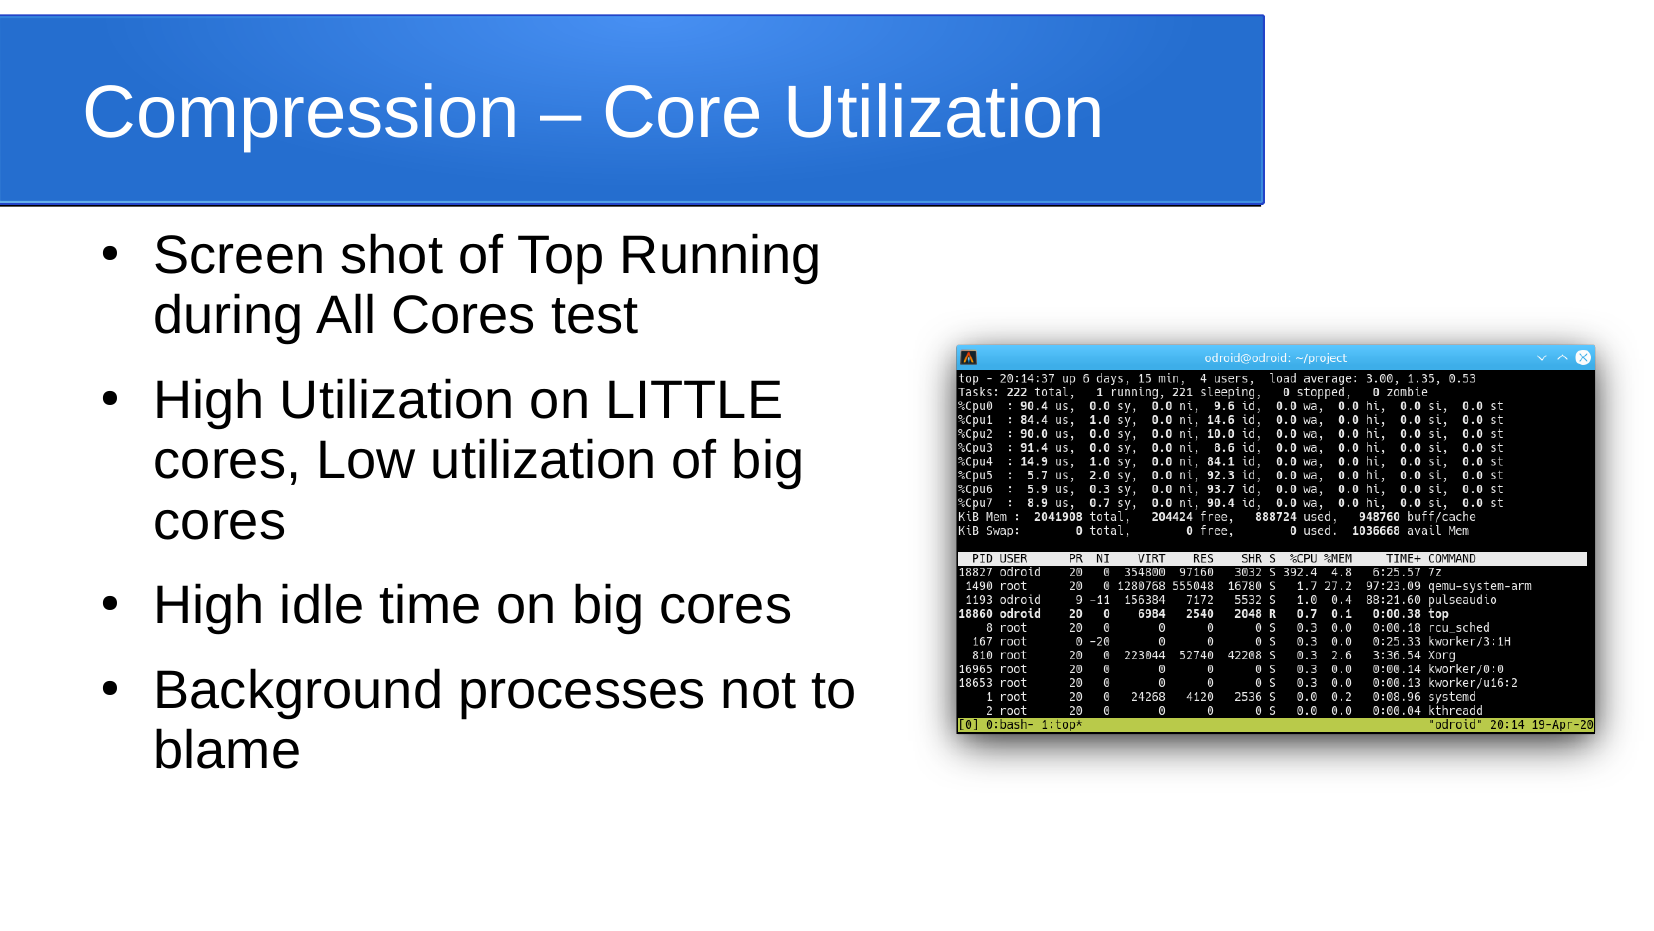

# Compression – Core Utilization
Screen shot of Top Running during All Cores test
High Utilization on LITTLE cores, Low utilization of big cores
High idle time on big cores
Background processes not to blame